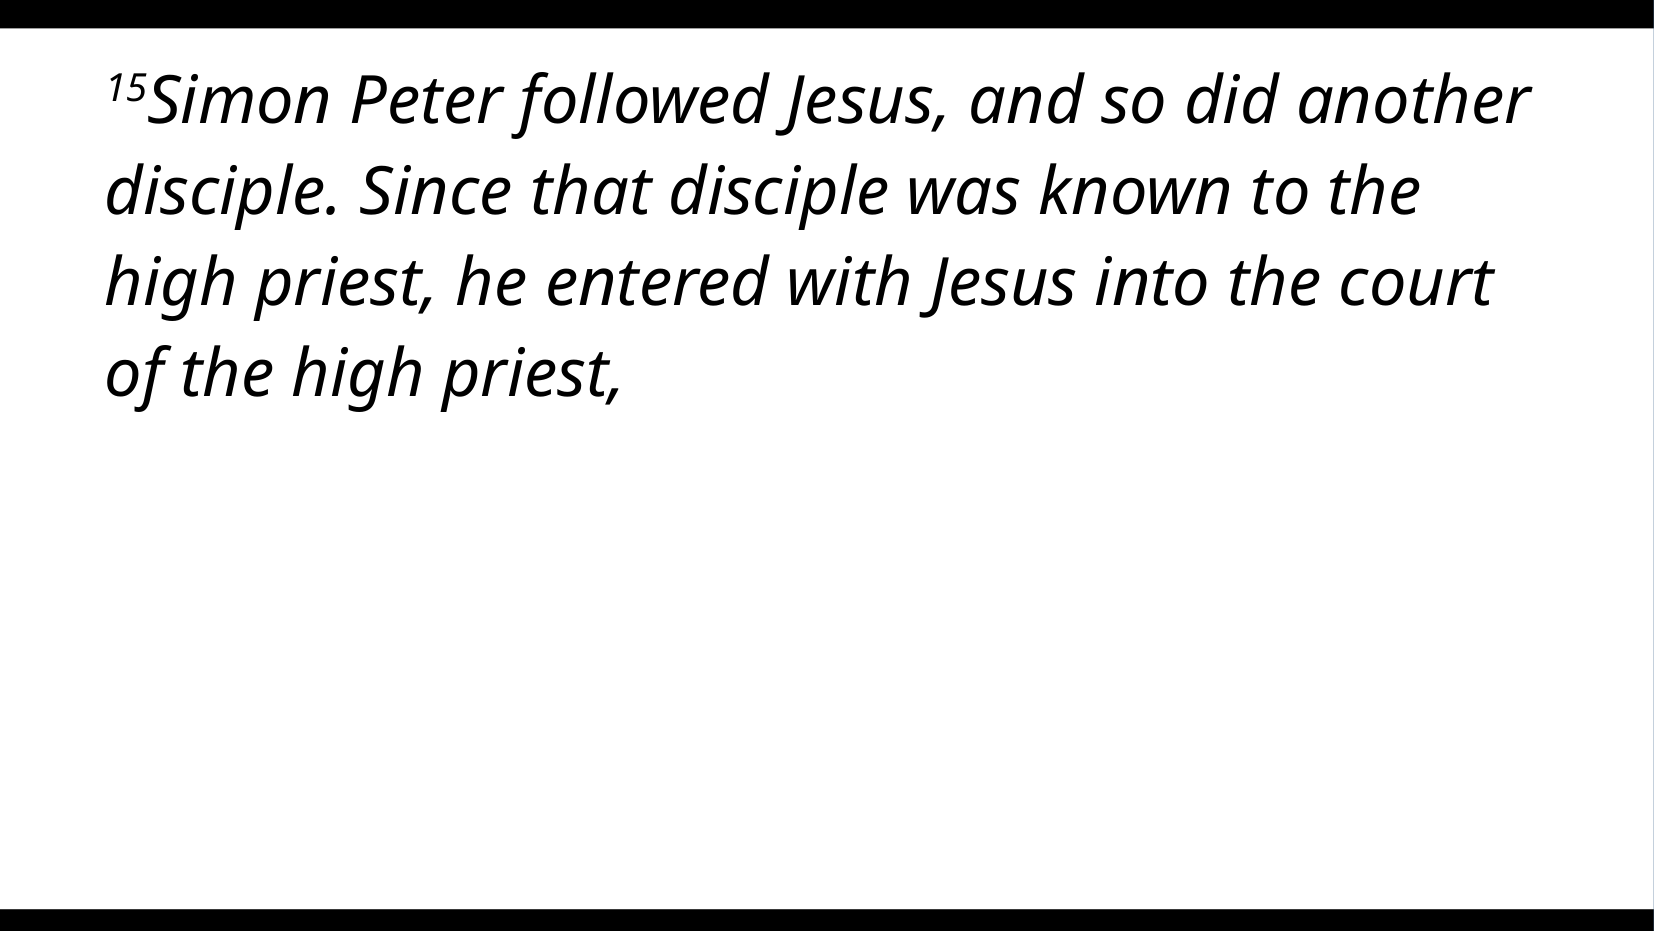

15Simon Peter followed Jesus, and so did another disciple. Since that disciple was known to the high priest, he entered with Jesus into the court of the high priest,